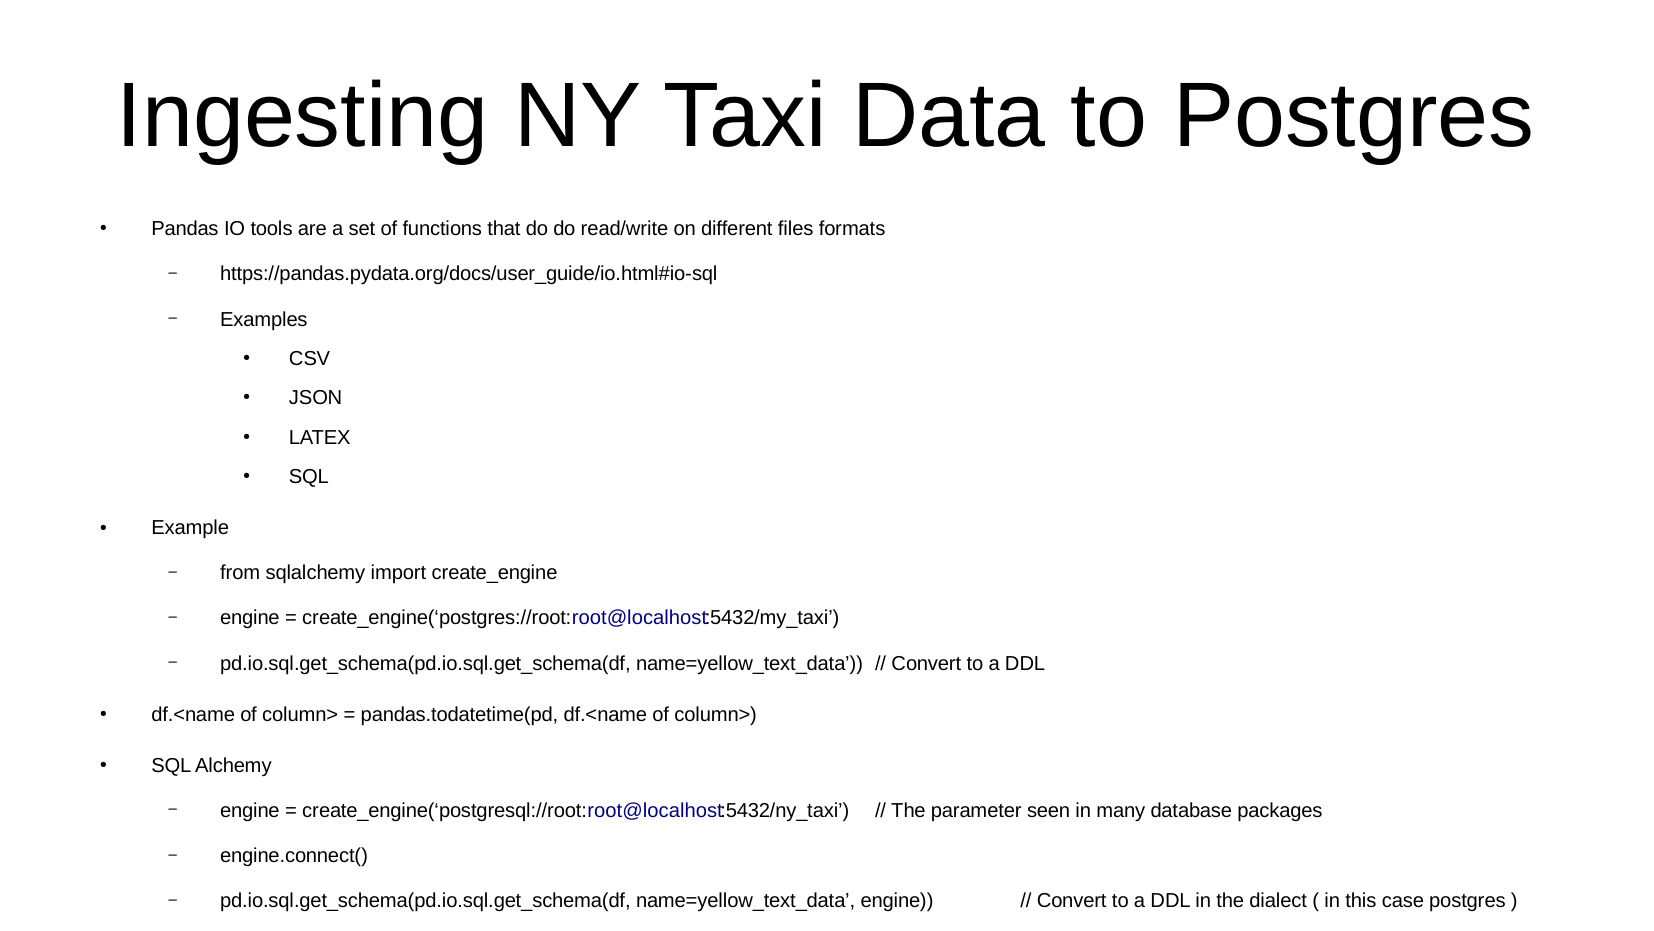

# Ingesting NY Taxi Data to Postgres
Pandas IO tools are a set of functions that do do read/write on different files formats
https://pandas.pydata.org/docs/user_guide/io.html#io-sql
Examples
CSV
JSON
LATEX
SQL
Example
from sqlalchemy import create_engine
engine = create_engine(‘postgres://root:root@localhost:5432/my_taxi’)
pd.io.sql.get_schema(pd.io.sql.get_schema(df, name=yellow_text_data’))		// Convert to a DDL
df.<name of column> = pandas.todatetime(pd, df.<name of column>)
SQL Alchemy
engine = create_engine(‘postgresql://root:root@localhost:5432/ny_taxi’) 			// The parameter seen in many database packages
engine.connect()
pd.io.sql.get_schema(pd.io.sql.get_schema(df, name=yellow_text_data’, engine))		// Convert to a DDL in the dialect ( in this case postgres )